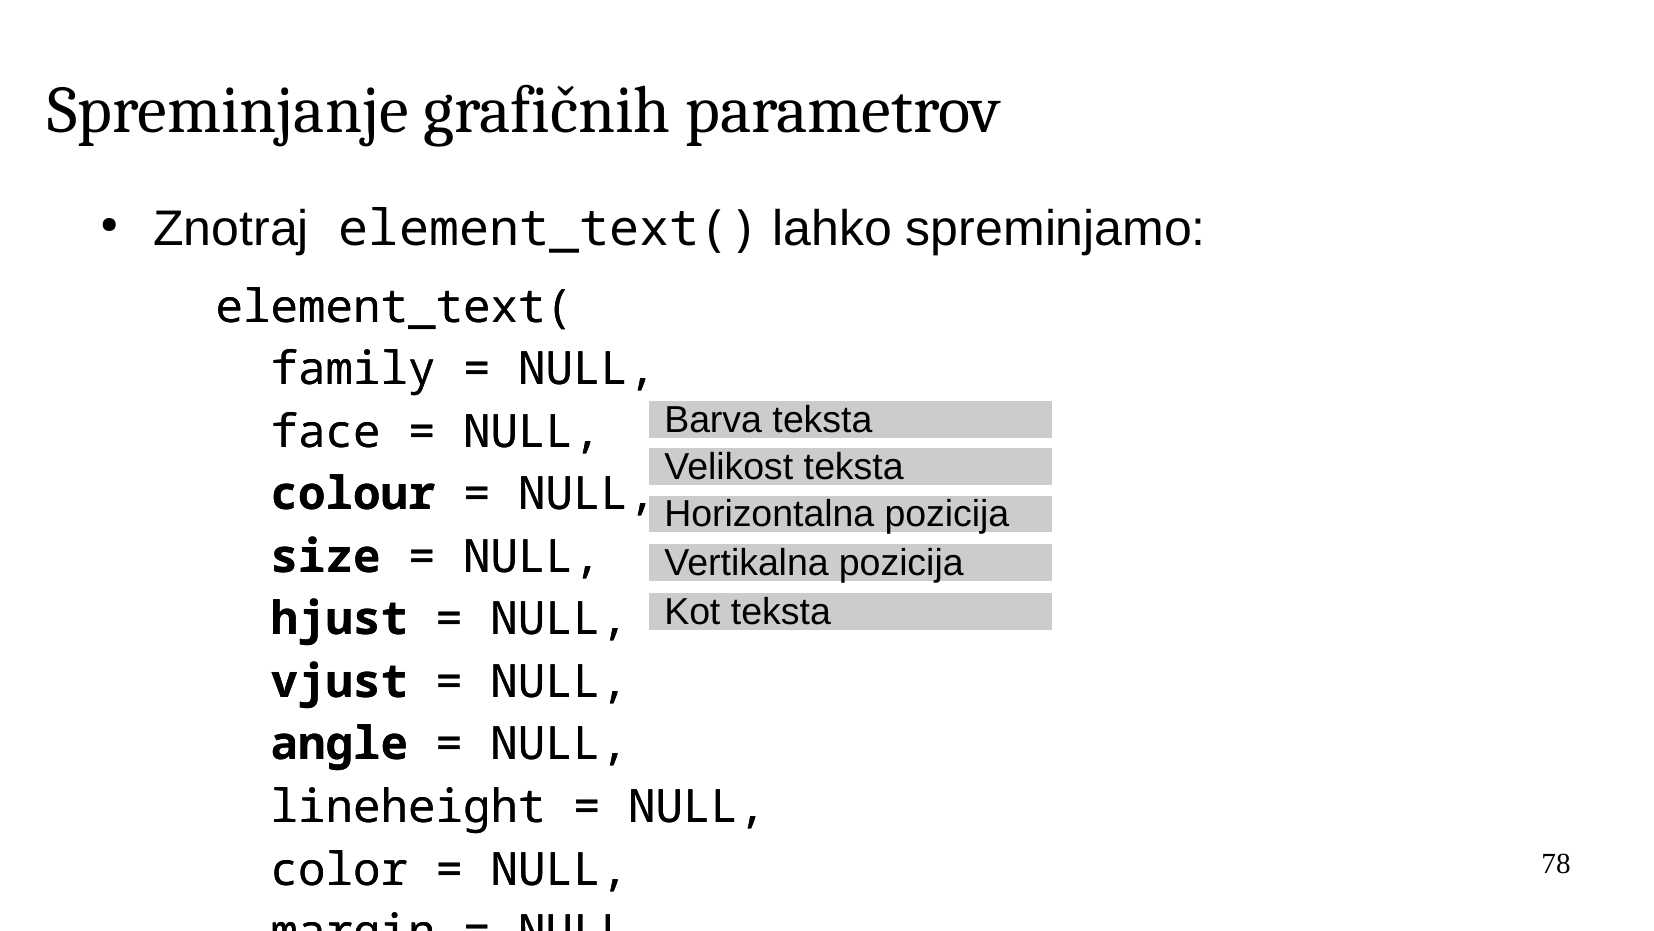

# Spreminjanje grafičnih parametrov
Znotraj element_text() lahko spreminjamo:
element_text(
 family = NULL,
 face = NULL,
 colour = NULL,
 size = NULL,
 hjust = NULL,
 vjust = NULL,
 angle = NULL,
 lineheight = NULL,
 color = NULL,
 margin = NULL,
 debug = NULL,
 inherit.blank = FALSE
)
element_text(
 family = NULL,
 face = NULL,
 colour = NULL,
 size = NULL,
 hjust = NULL,
 vjust = NULL,
 angle = NULL,
 lineheight = NULL,
 color = NULL,
 margin = NULL,
 debug = NULL,
 inherit.blank = FALSE
)
Barva teksta
Velikost teksta
Horizontalna pozicija
Vertikalna pozicija
Kot teksta
78